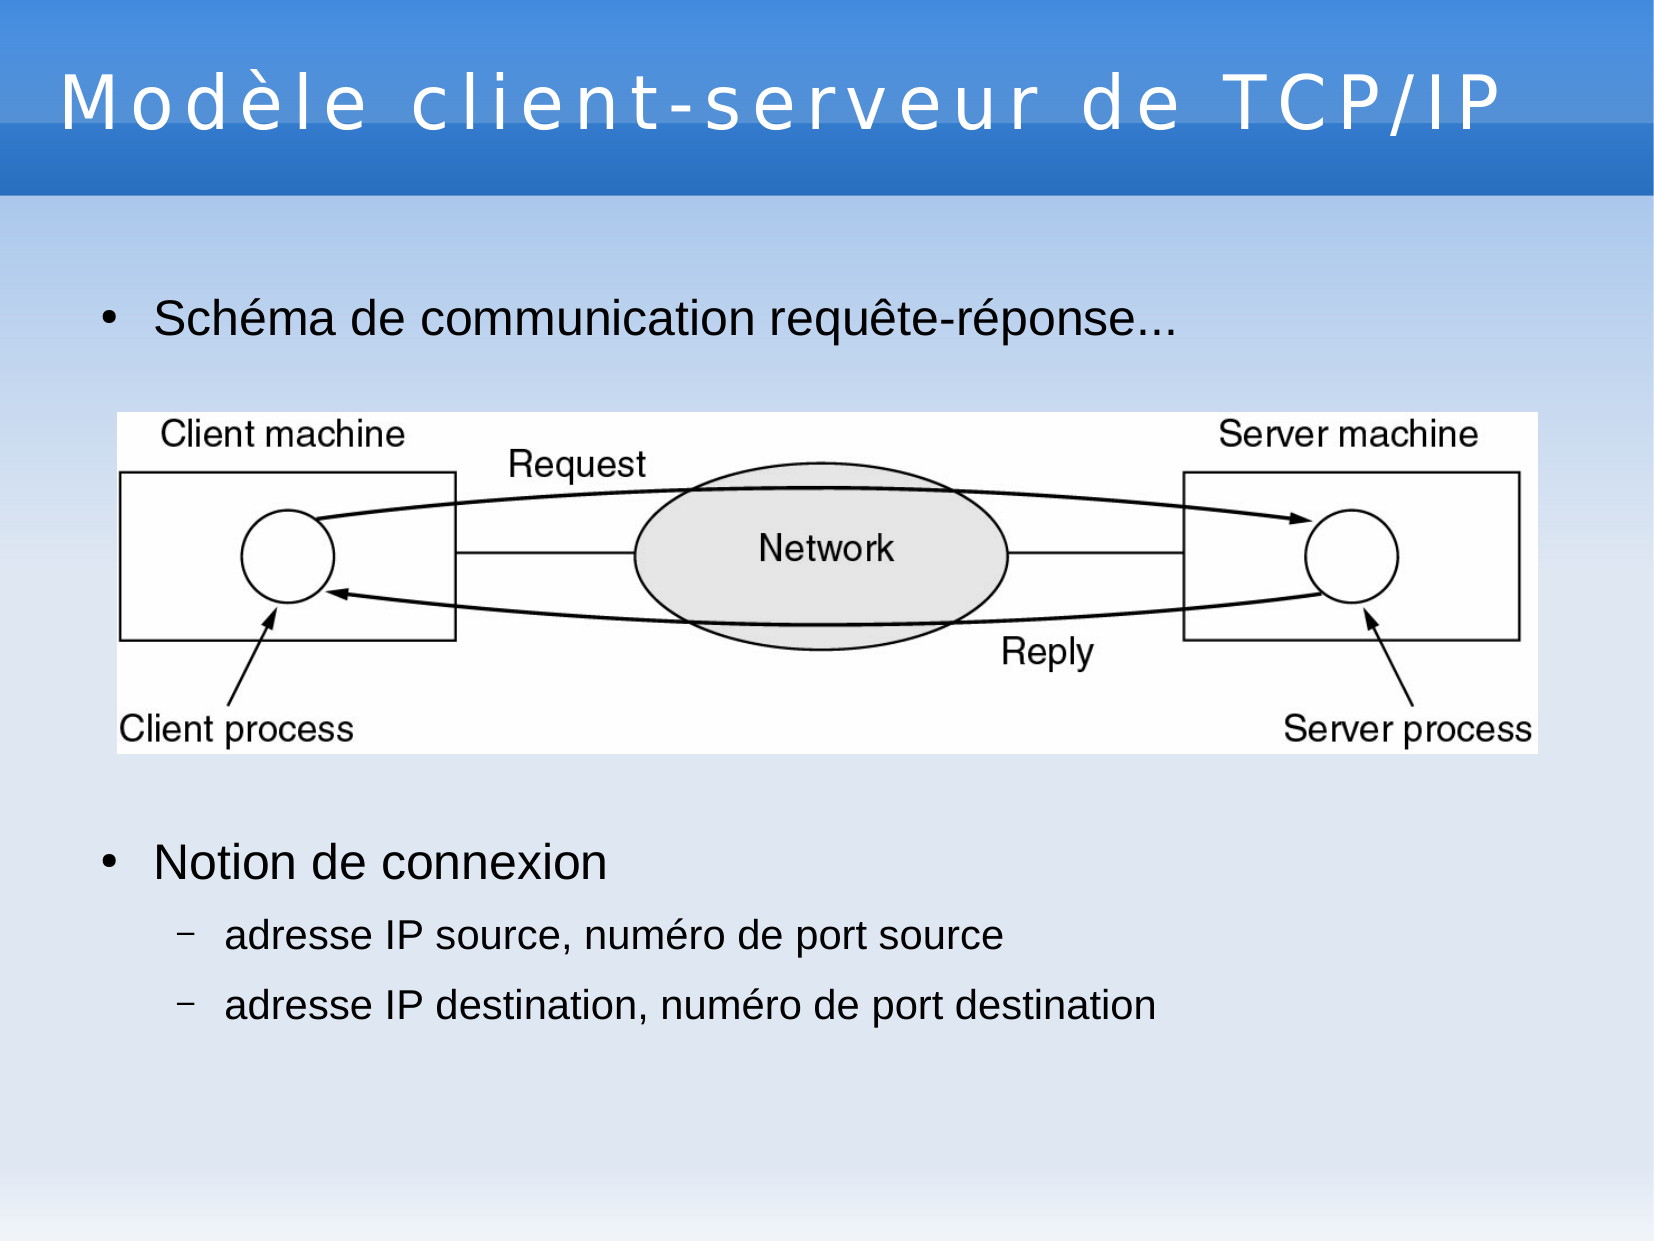

Modèle client-serveur de TCP/IP
# Schéma de communication requête-réponse...
Notion de connexion
adresse IP source, numéro de port source
adresse IP destination, numéro de port destination